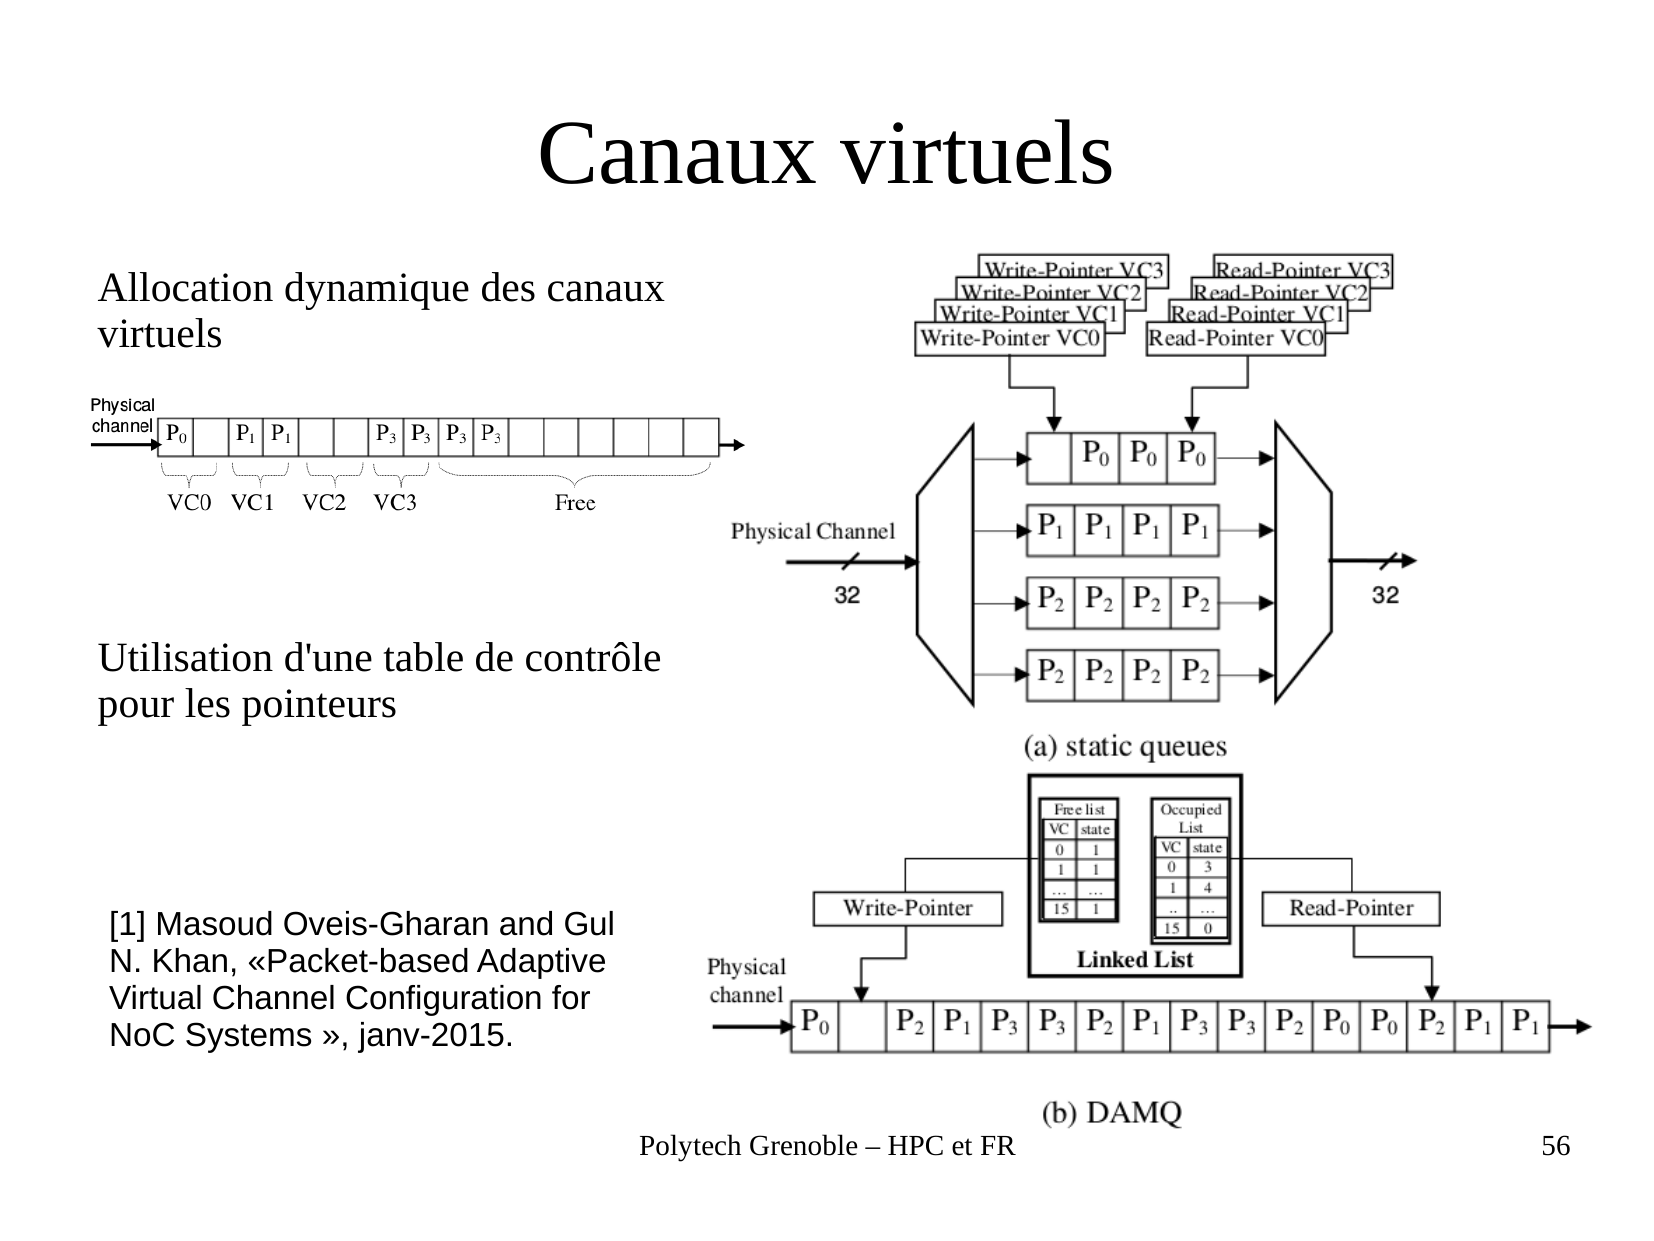

# Canaux virtuels
Allocation dynamique des canaux virtuels
Utilisation d'une table de contrôle pour les pointeurs
[1] Masoud Oveis-Gharan and Gul N. Khan, «Packet-based Adaptive Virtual Channel Configuration for NoC Systems », janv-2015.
Matthieu PAYET
56